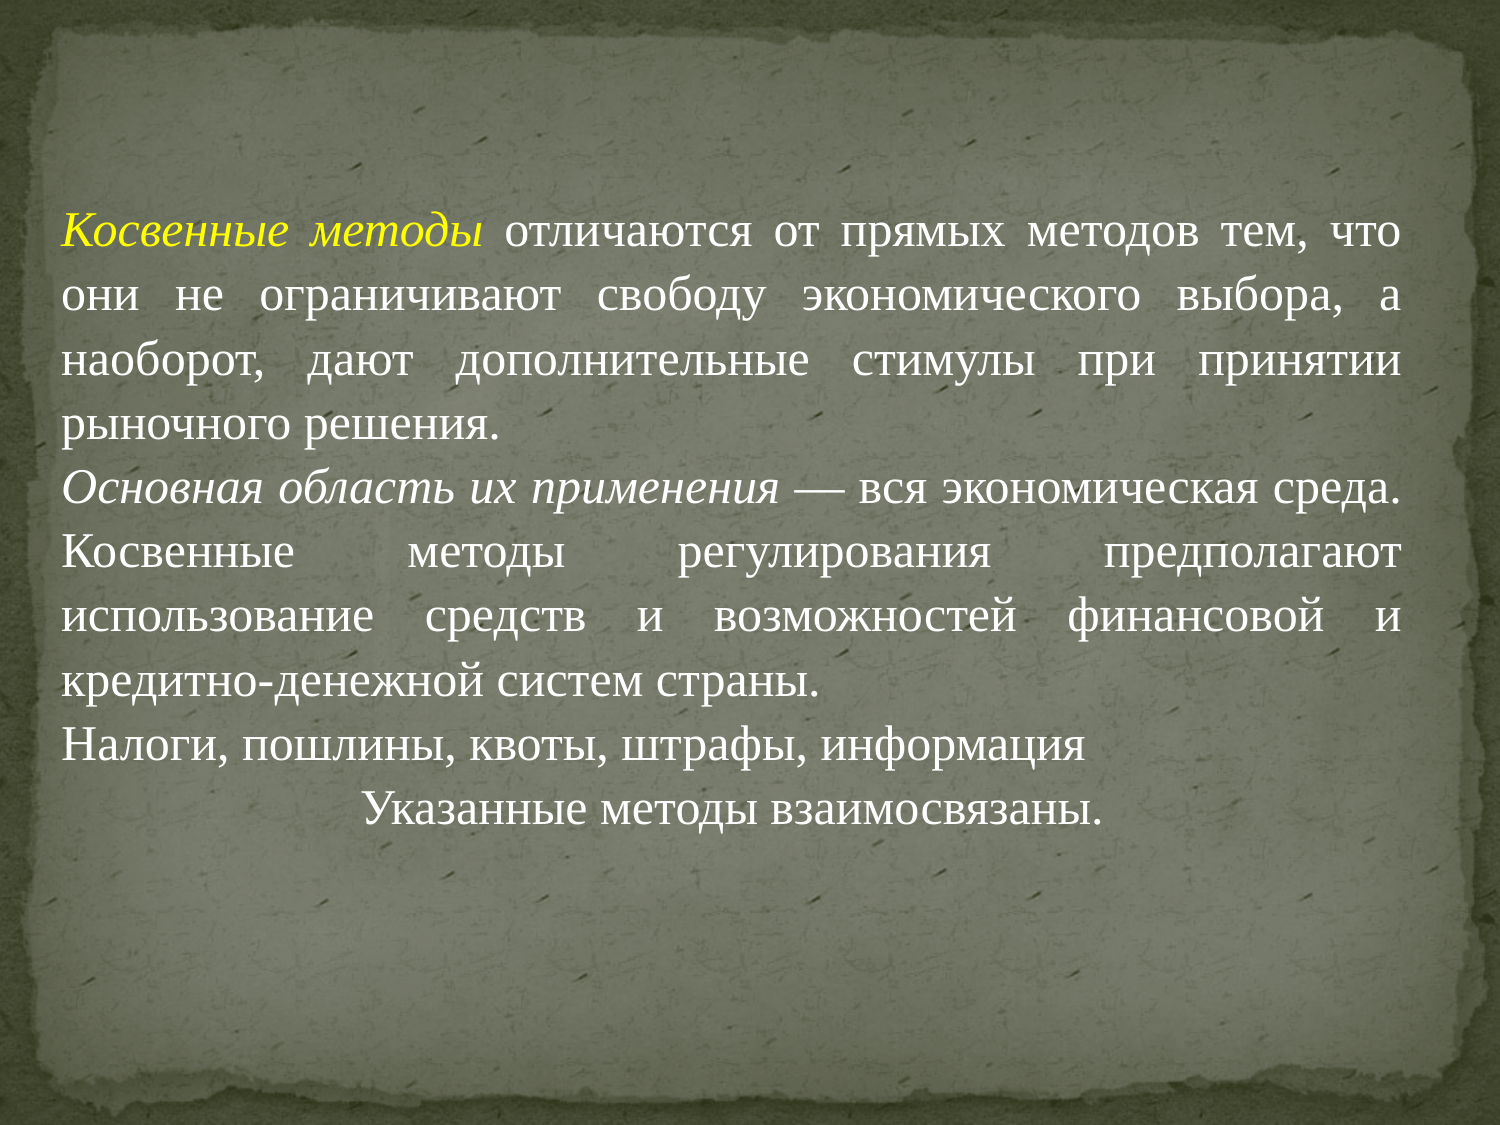

Косвенные методы отличаются от прямых методов тем, что они не ограничивают свободу экономического выбора, а наоборот, дают дополнительные стимулы при принятии рыночного решения.
Основная область их применения — вся экономическая среда. Косвенные методы регулирования предполагают использование средств и возможностей финансовой и кредитно-денежной систем страны.
Налоги, пошлины, квоты, штрафы, информация
Указанные методы взаимосвязаны.